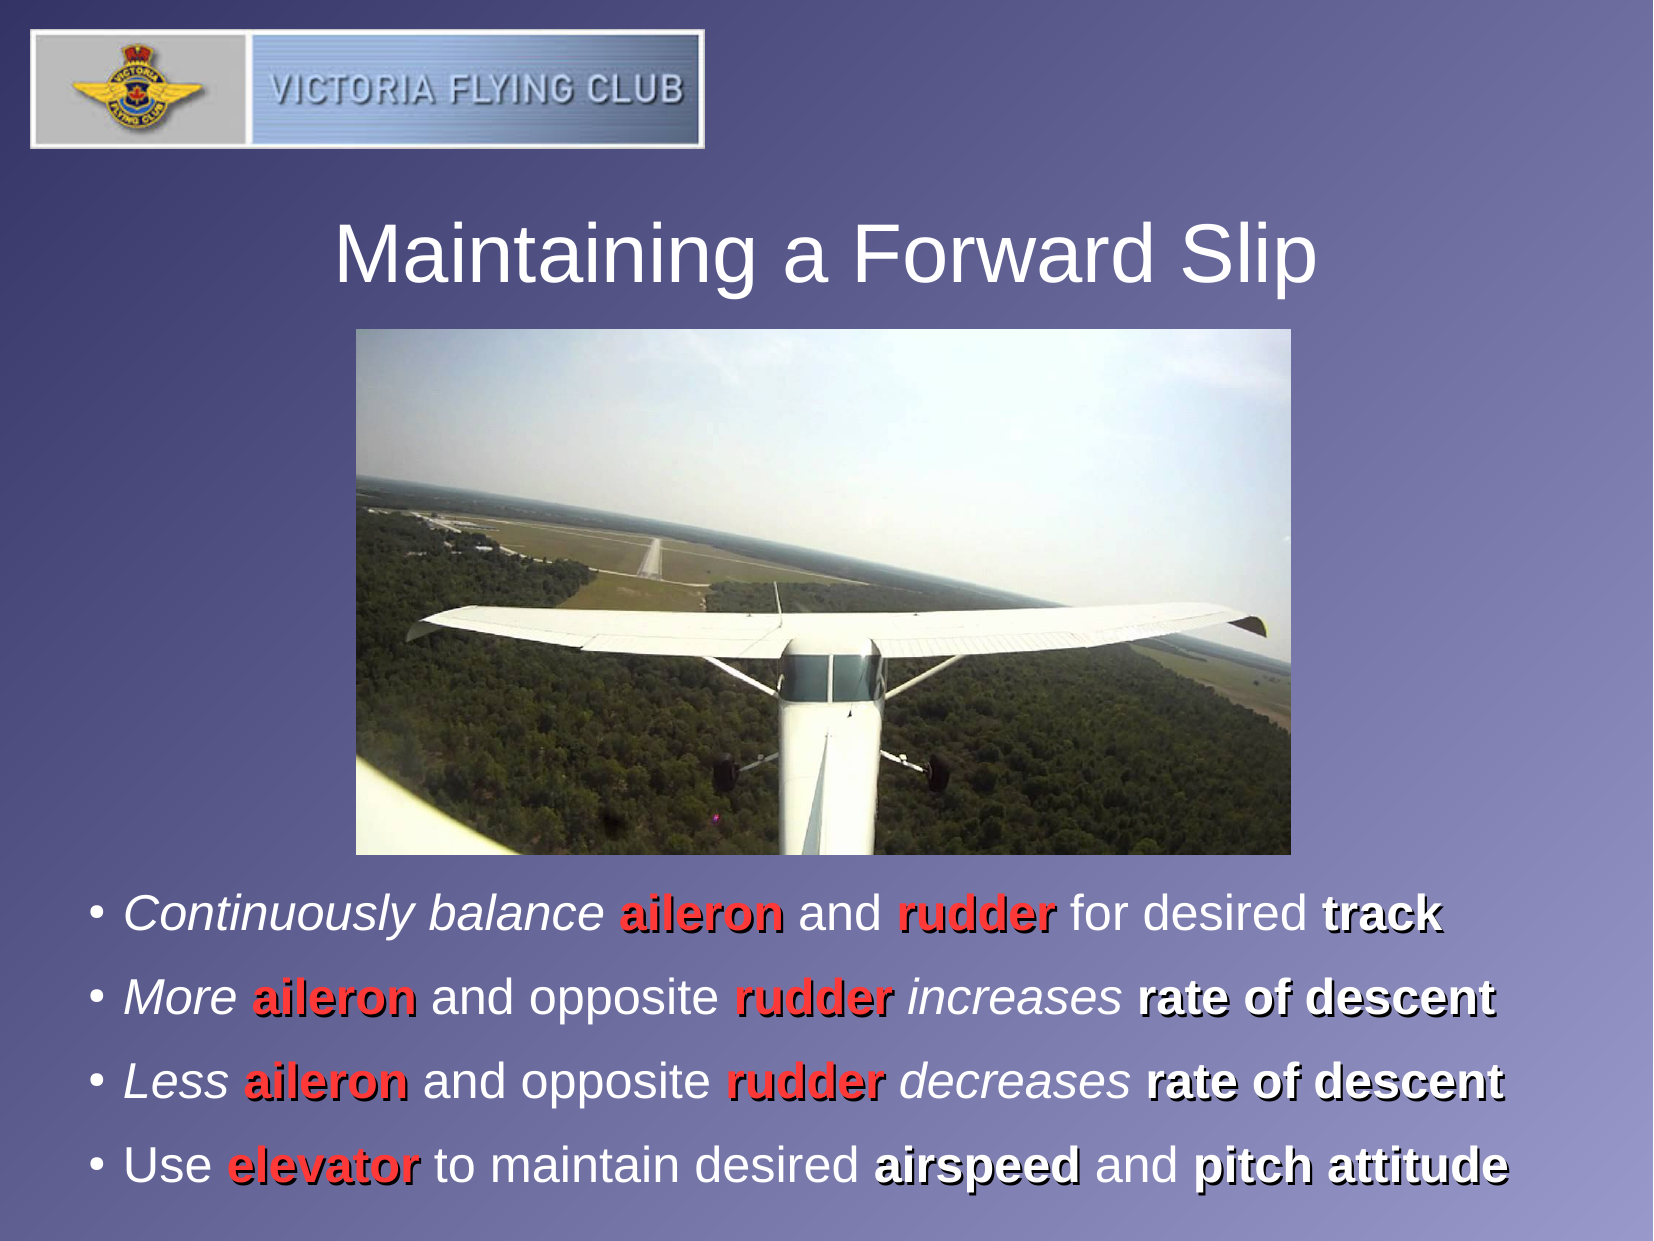

# Maintaining a Forward Slip
Continuously balance aileron and rudder for desired track
More aileron and opposite rudder increases rate of descent
Less aileron and opposite rudder decreases rate of descent
Use elevator to maintain desired airspeed and pitch attitude